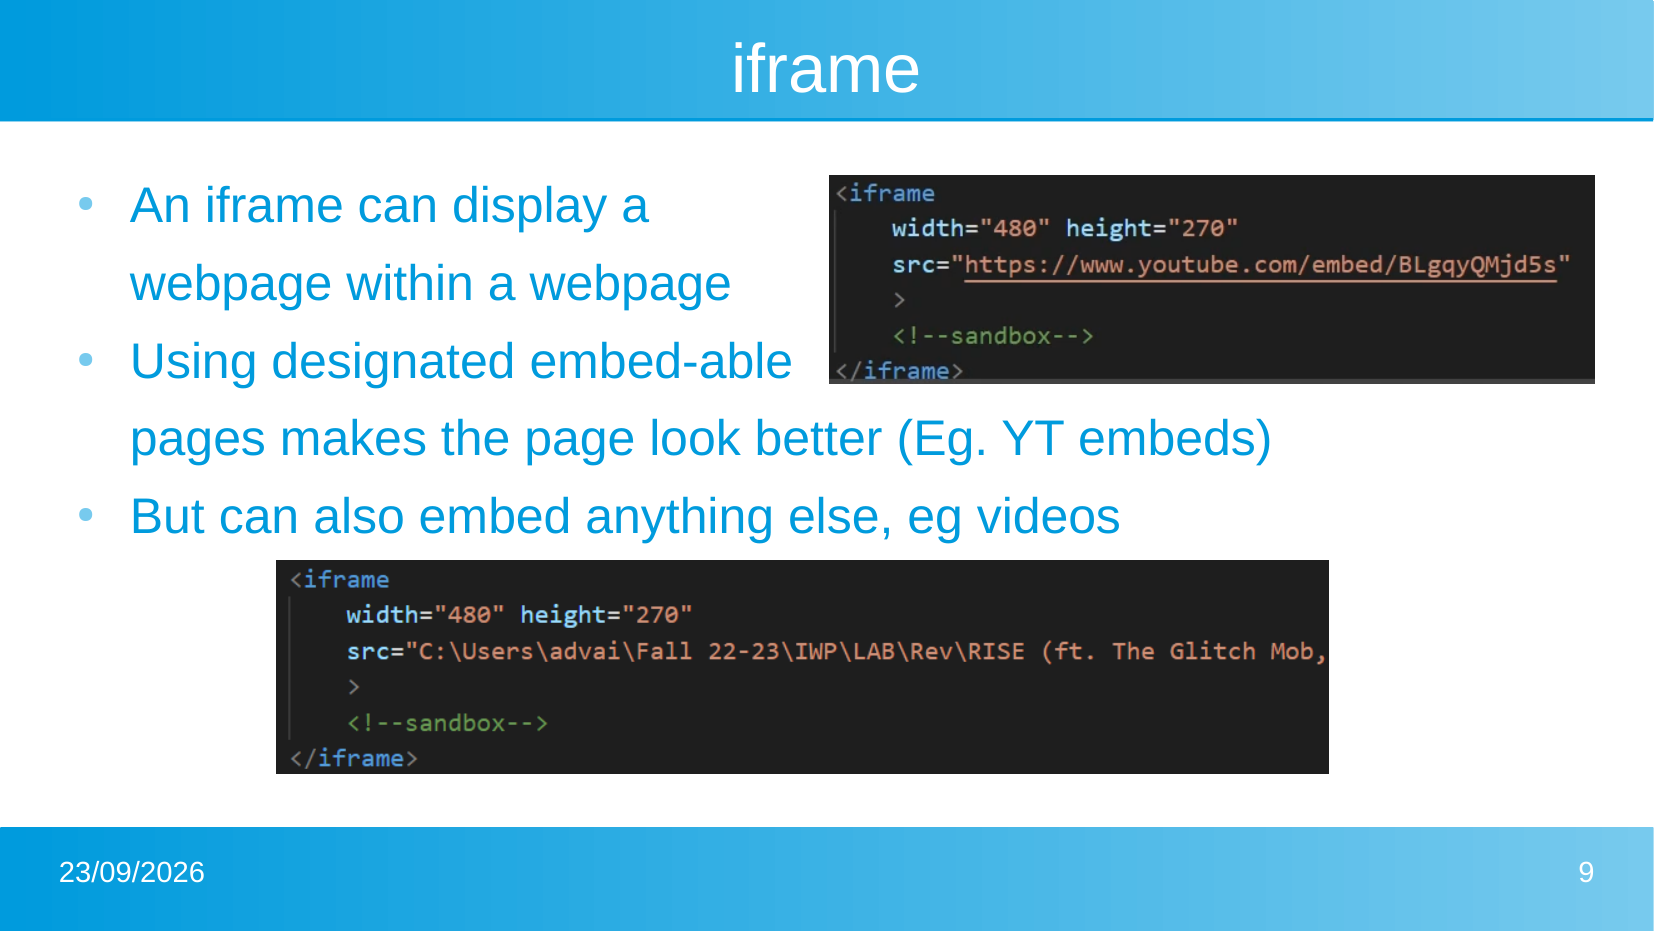

# iframe
An iframe can display a
webpage within a webpage
Using designated embed-able
pages makes the page look better (Eg. YT embeds)
But can also embed anything else, eg videos
9